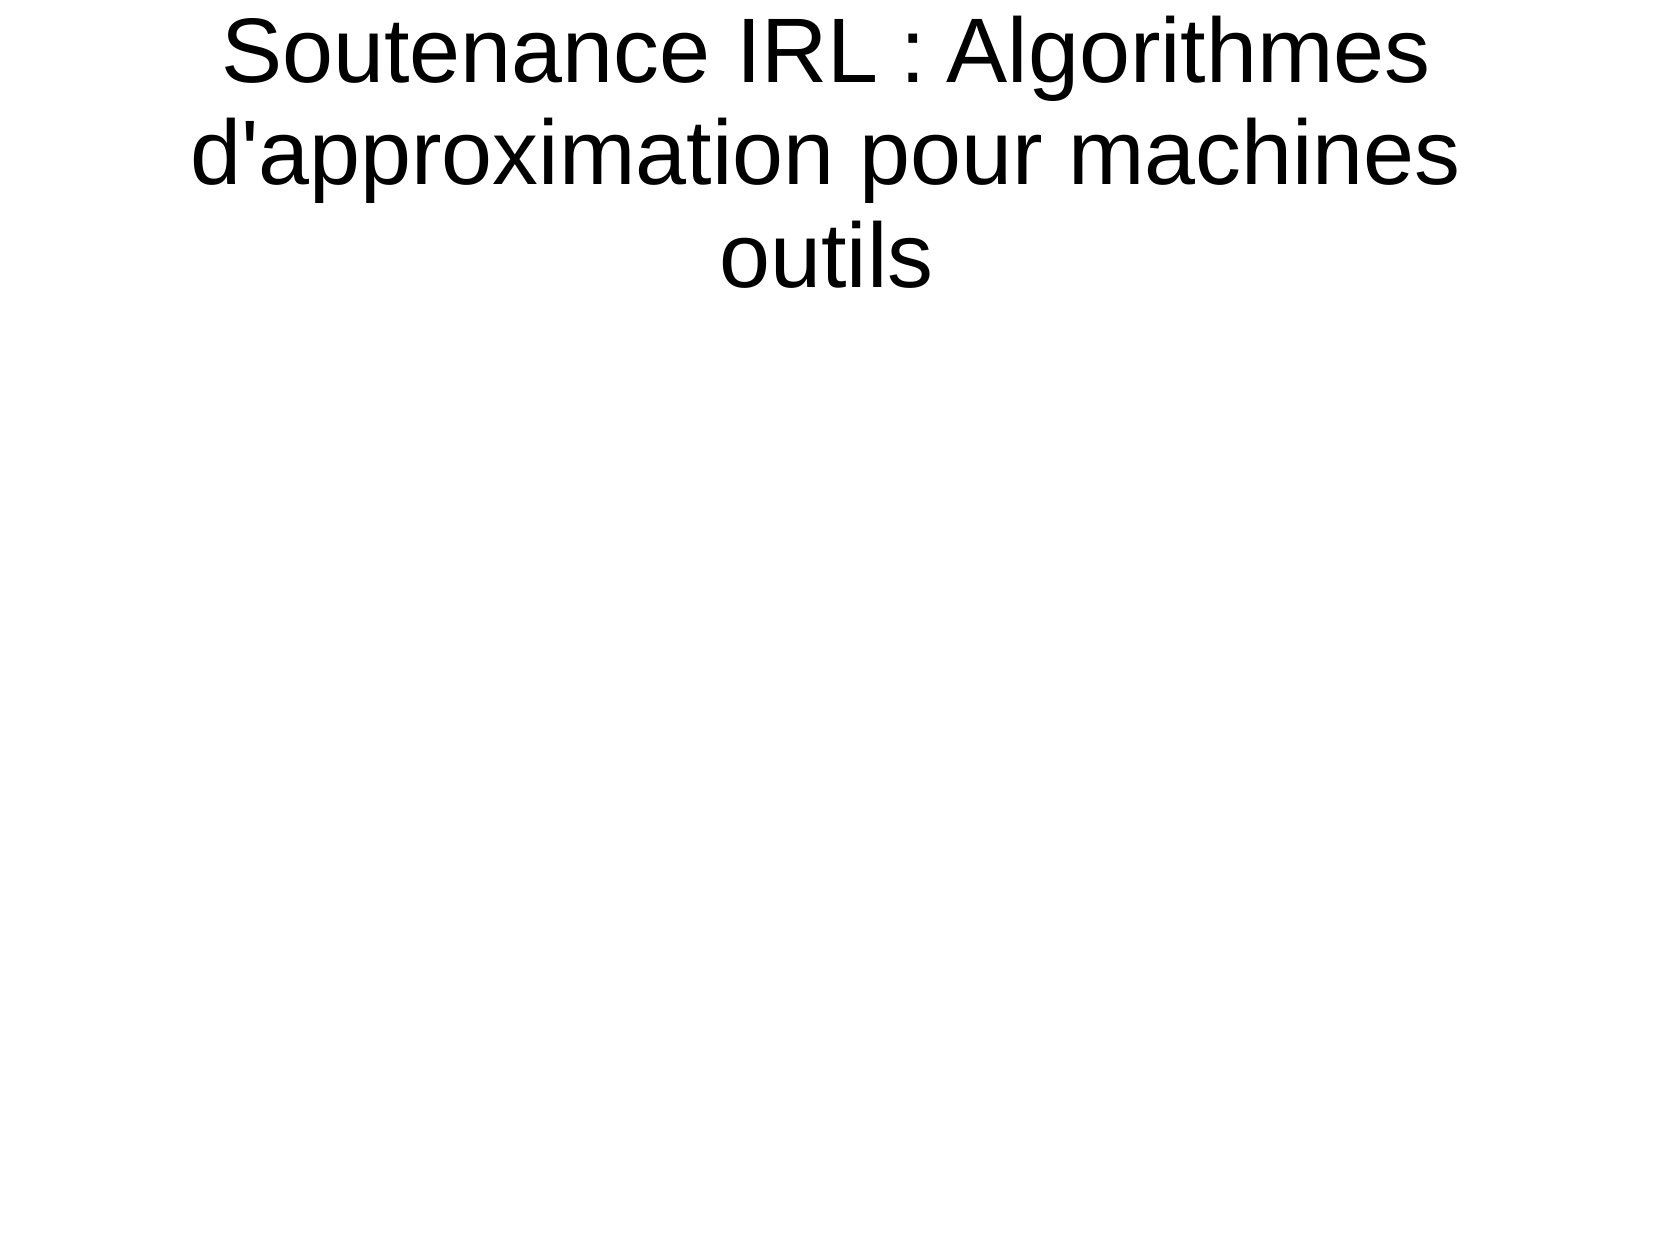

# Soutenance IRL : Algorithmes d'approximation pour machines outils